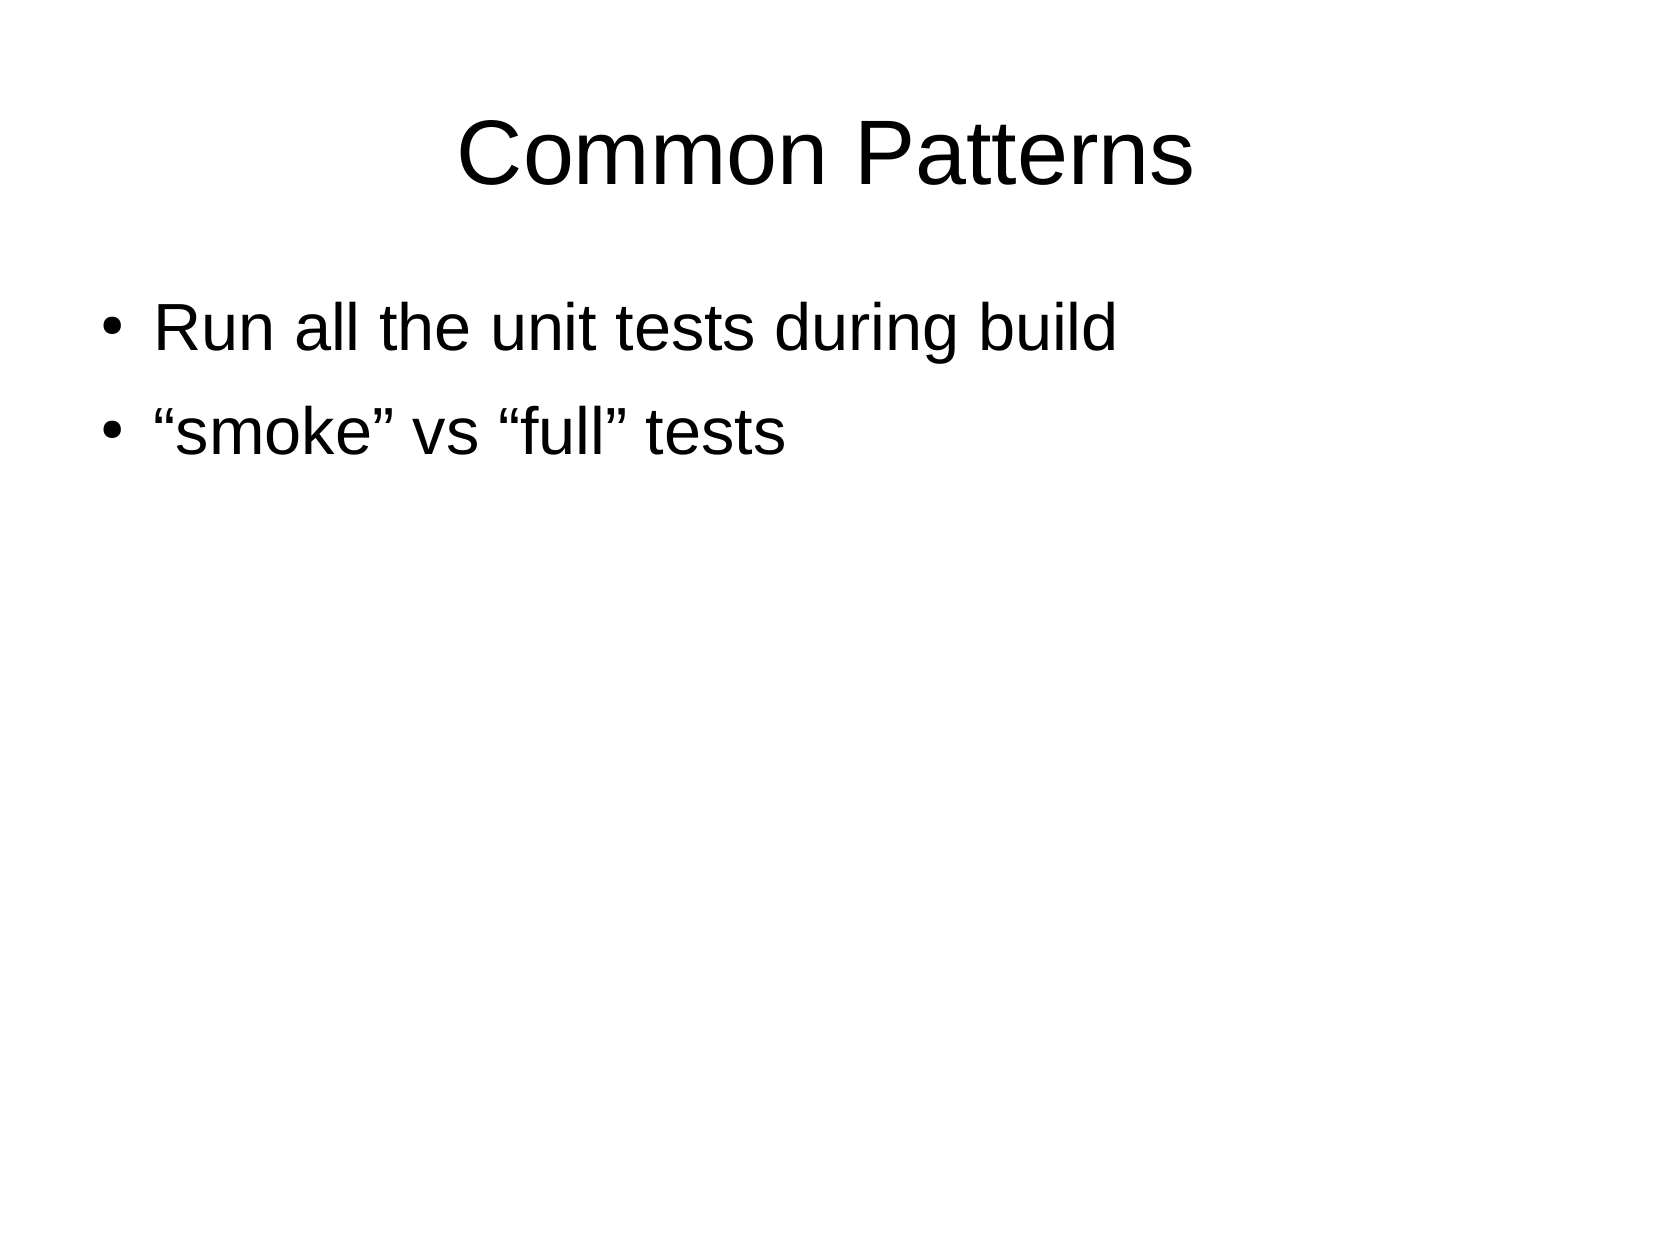

# Common Patterns
Run all the unit tests during build
“smoke” vs “full” tests